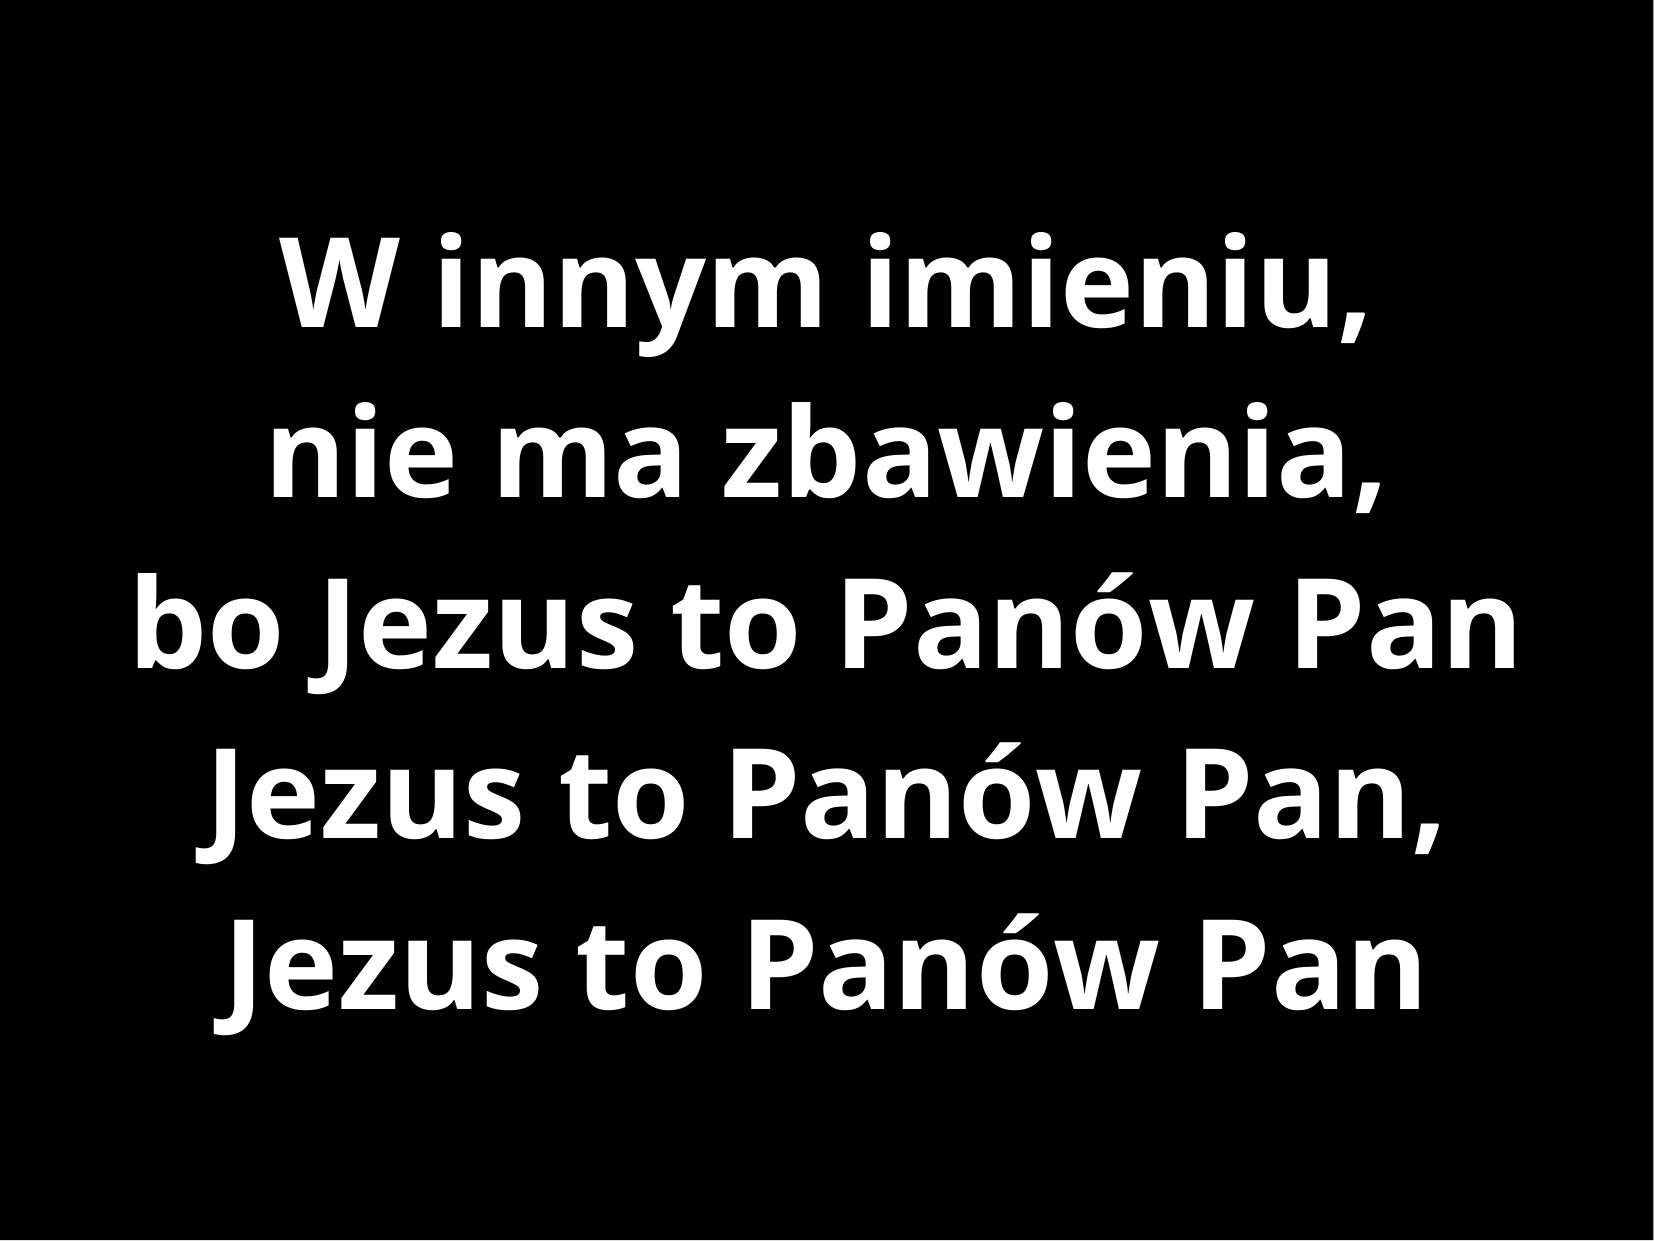

# W innym imieniu, nie ma zbawienia, bo Jezus to Panów Pan Jezus to Panów Pan, Jezus to Panów Pan